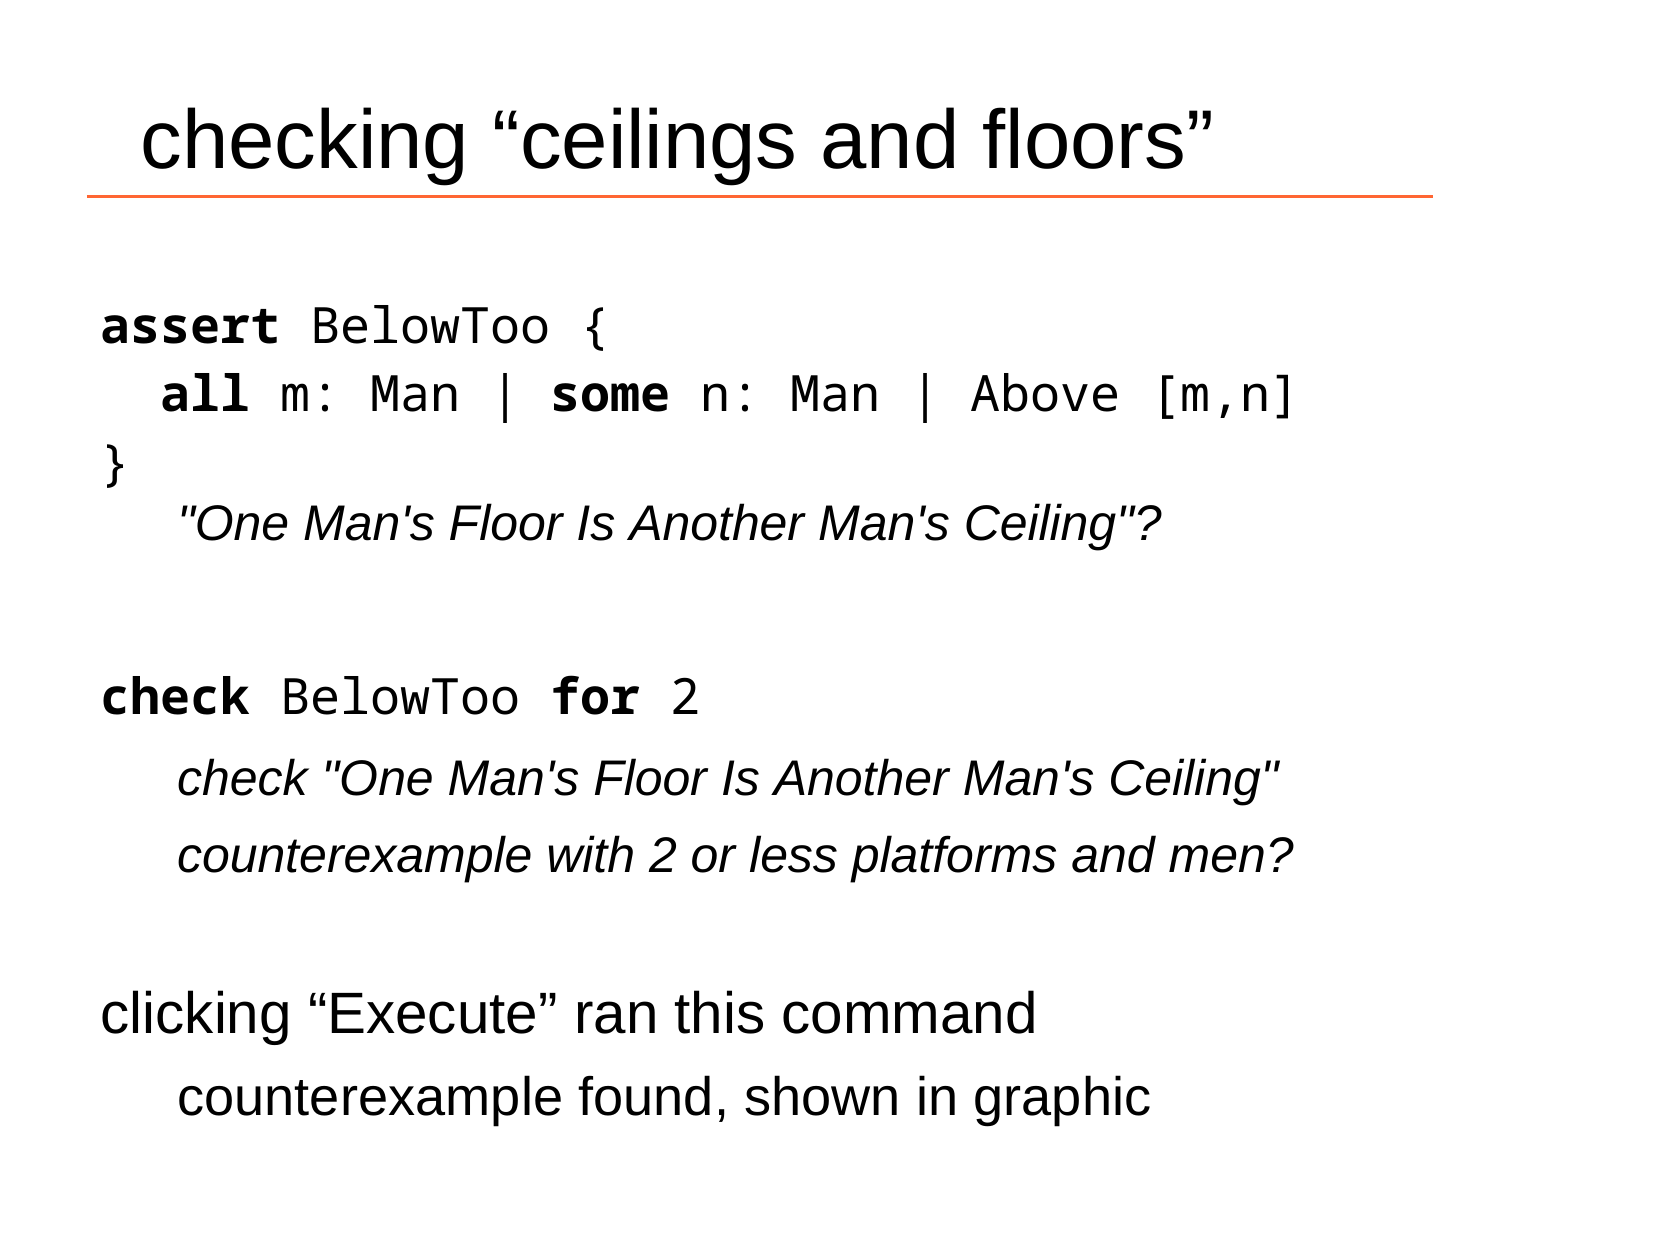

# checking “ceilings and floors”
assert BelowToo {
 all m: Man | some n: Man | Above [m,n]
}
"One Man's Floor Is Another Man's Ceiling"?
check BelowToo for 2
check "One Man's Floor Is Another Man's Ceiling"
counterexample with 2 or less platforms and men?
clicking “Execute” ran this command
counterexample found, shown in graphic